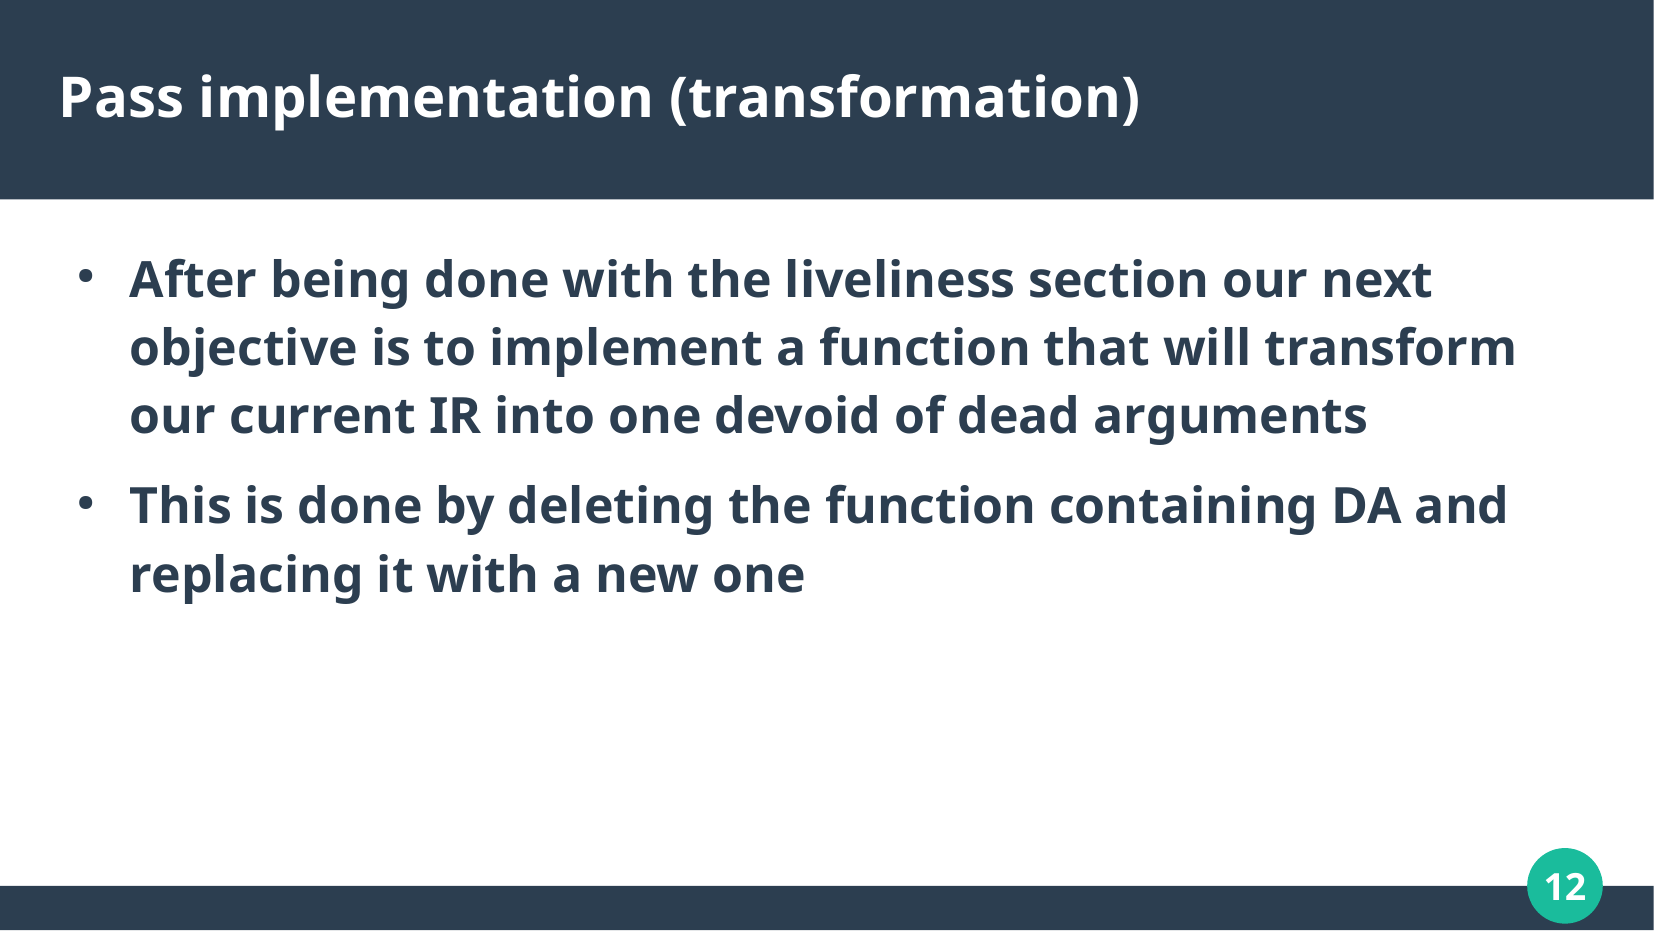

# Pass implementation (transformation)
After being done with the liveliness section our next objective is to implement a function that will transform our current IR into one devoid of dead arguments
This is done by deleting the function containing DA and replacing it with a new one